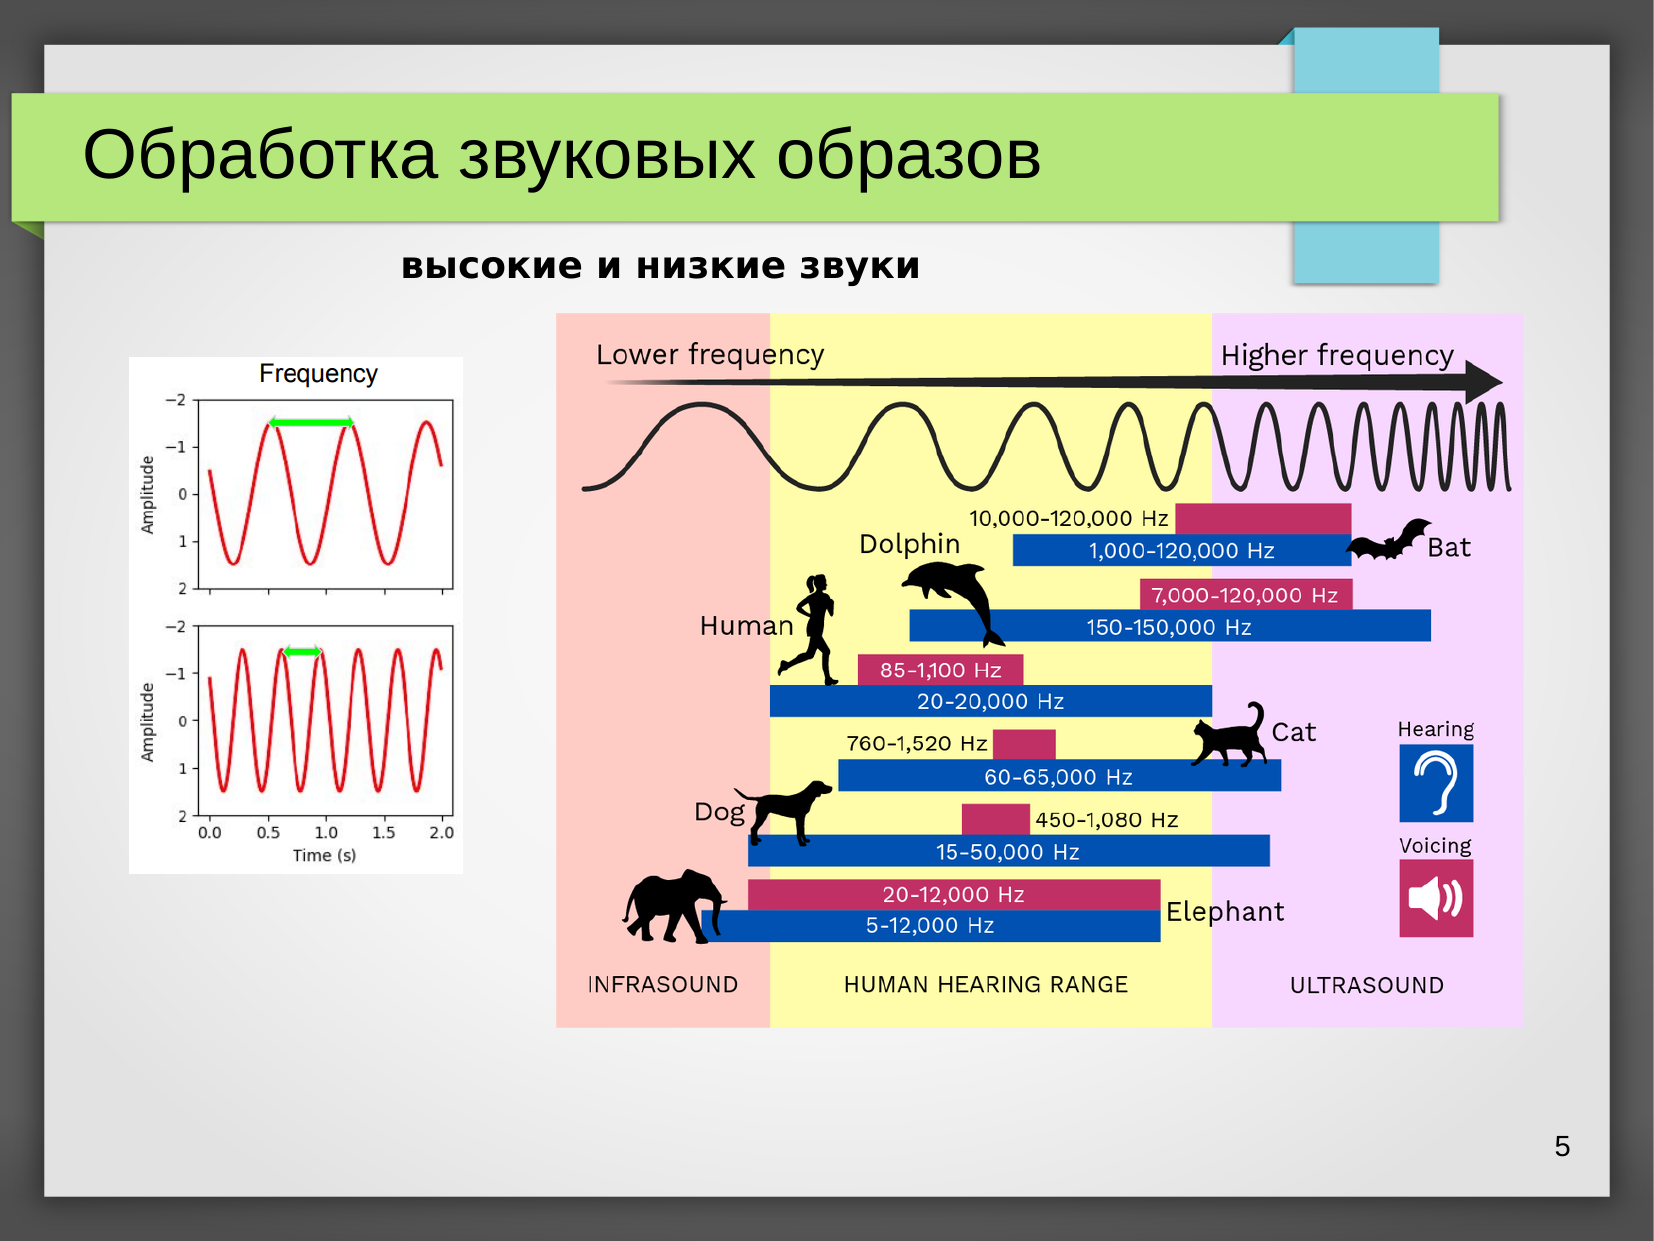

# Обработка звуковых образов
высокие и низкие звуки
5